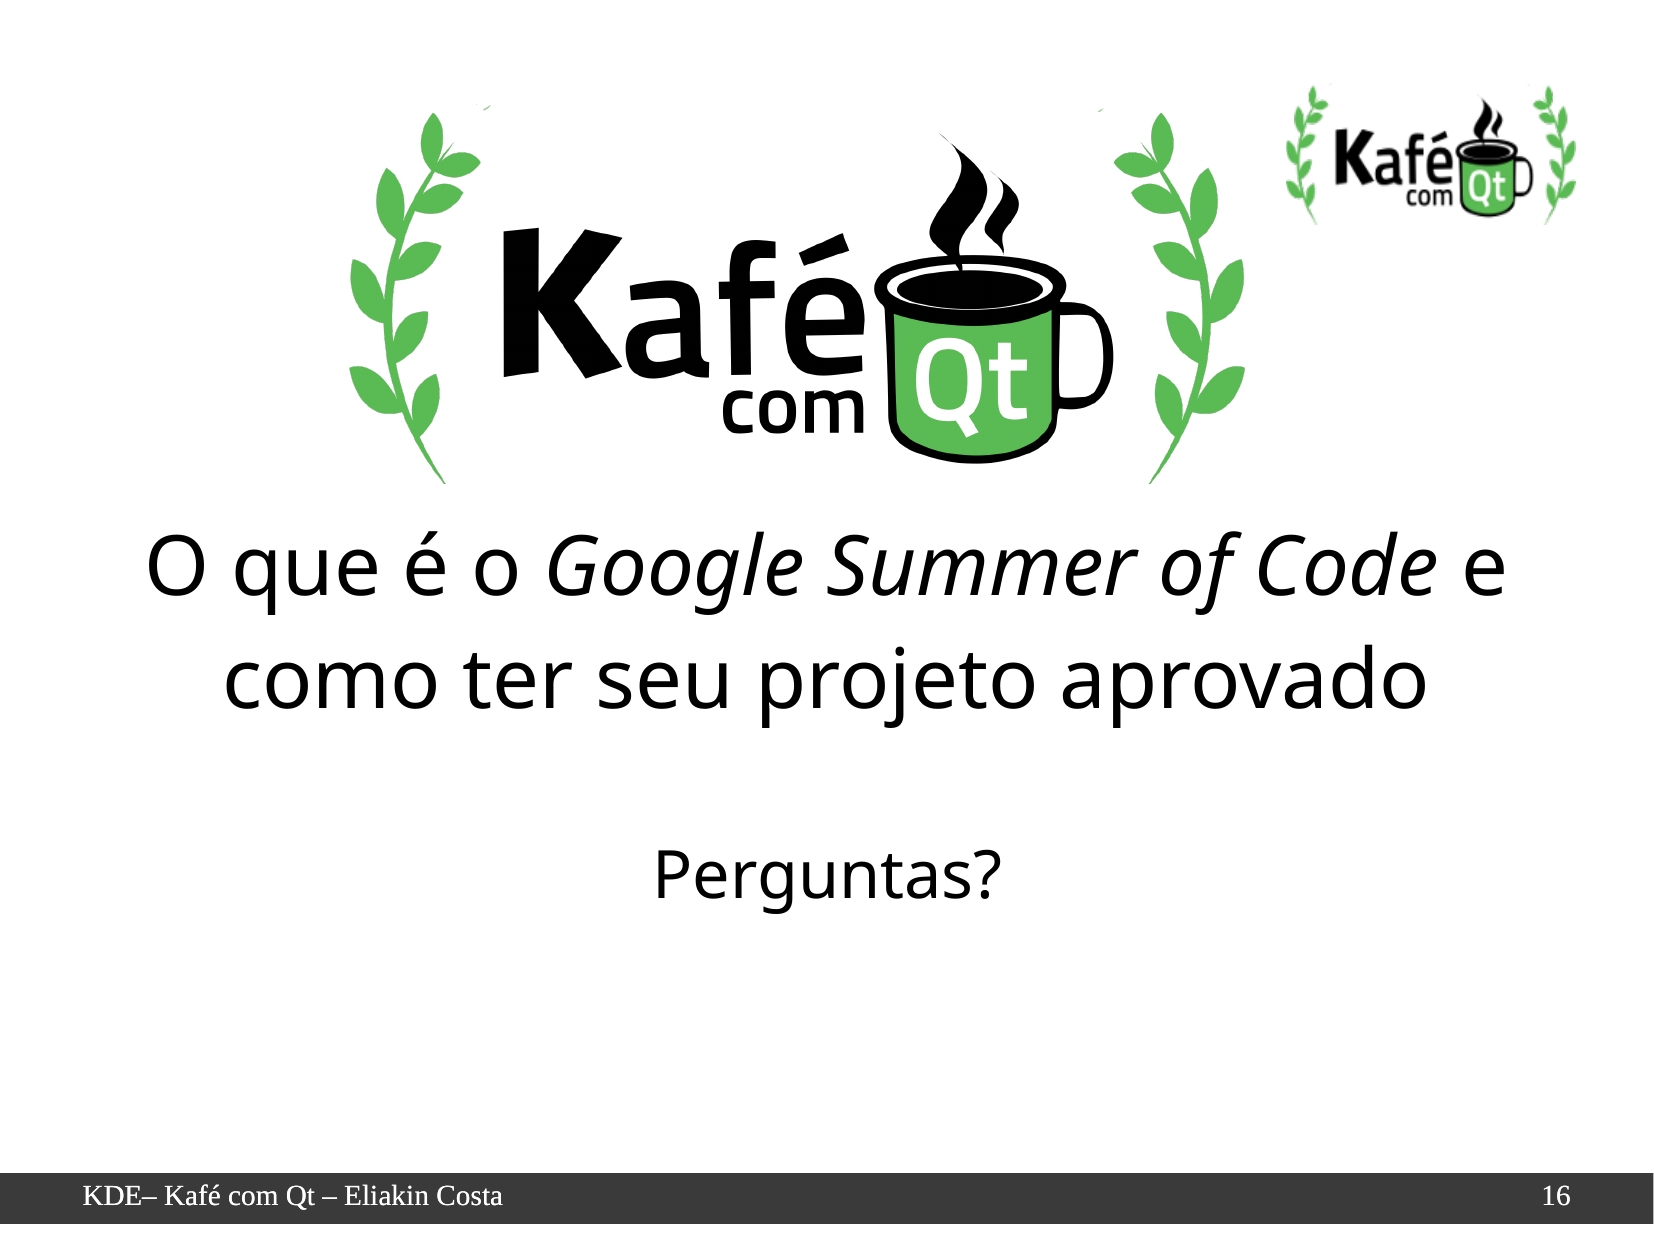

O que é o Google Summer of Code e como ter seu projeto aprovado
Perguntas?